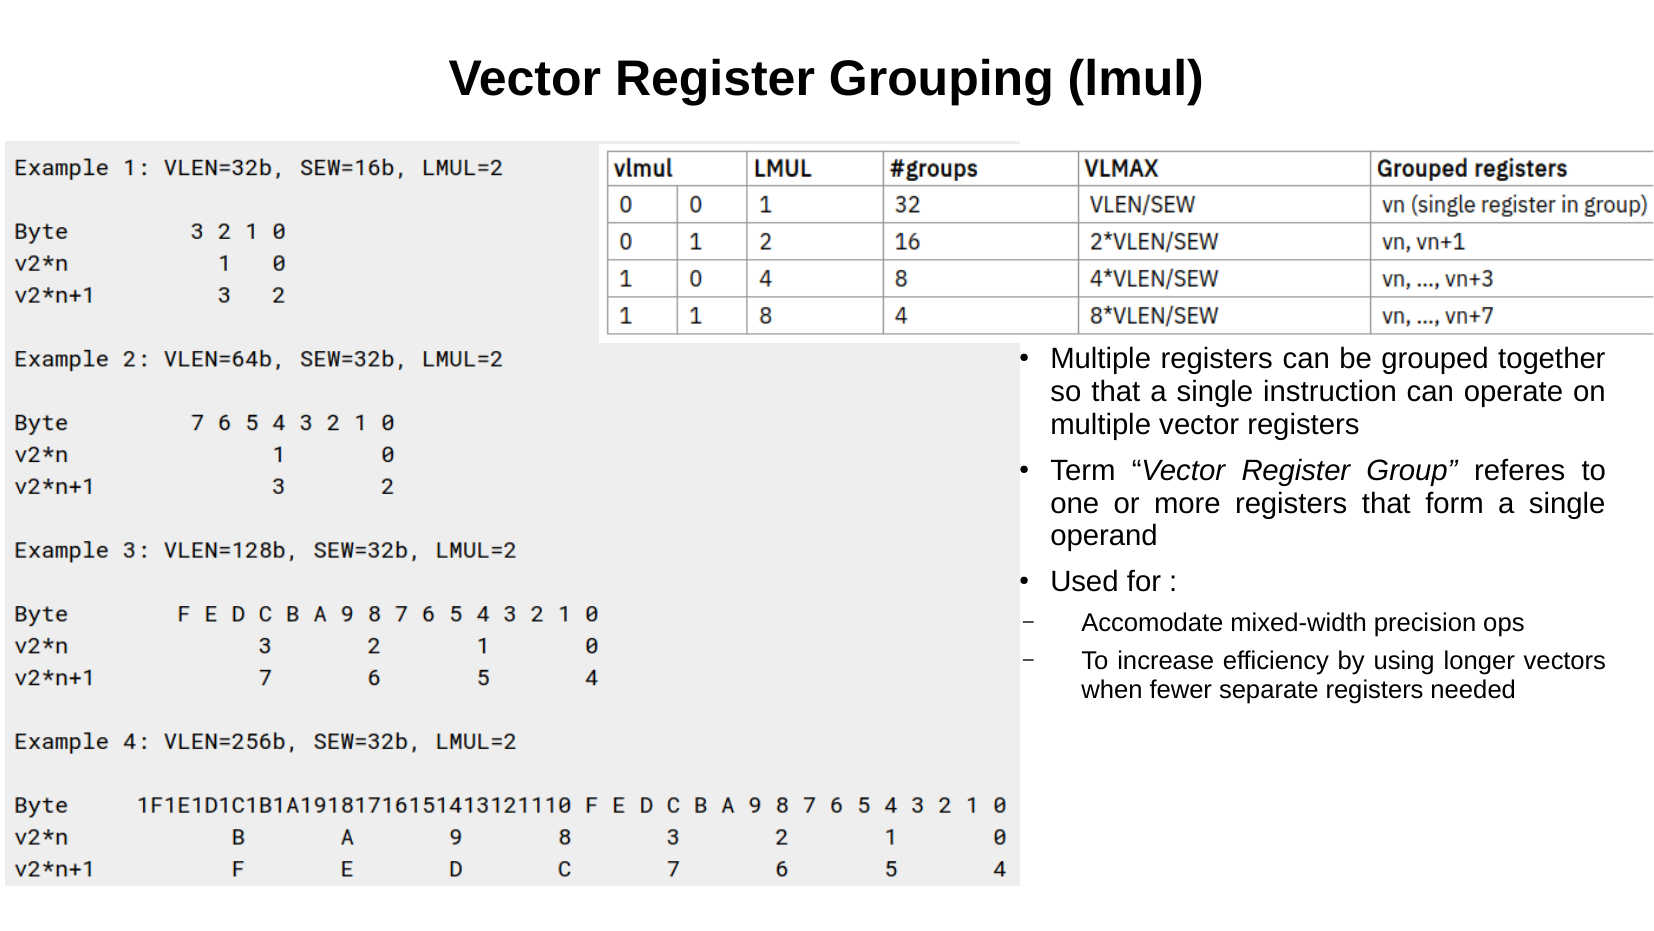

# Vector Register Grouping (lmul)
Multiple registers can be grouped together so that a single instruction can operate on multiple vector registers
Term “Vector Register Group” referes to one or more registers that form a single operand
Used for :
Accomodate mixed-width precision ops
To increase efficiency by using longer vectors when fewer separate registers needed